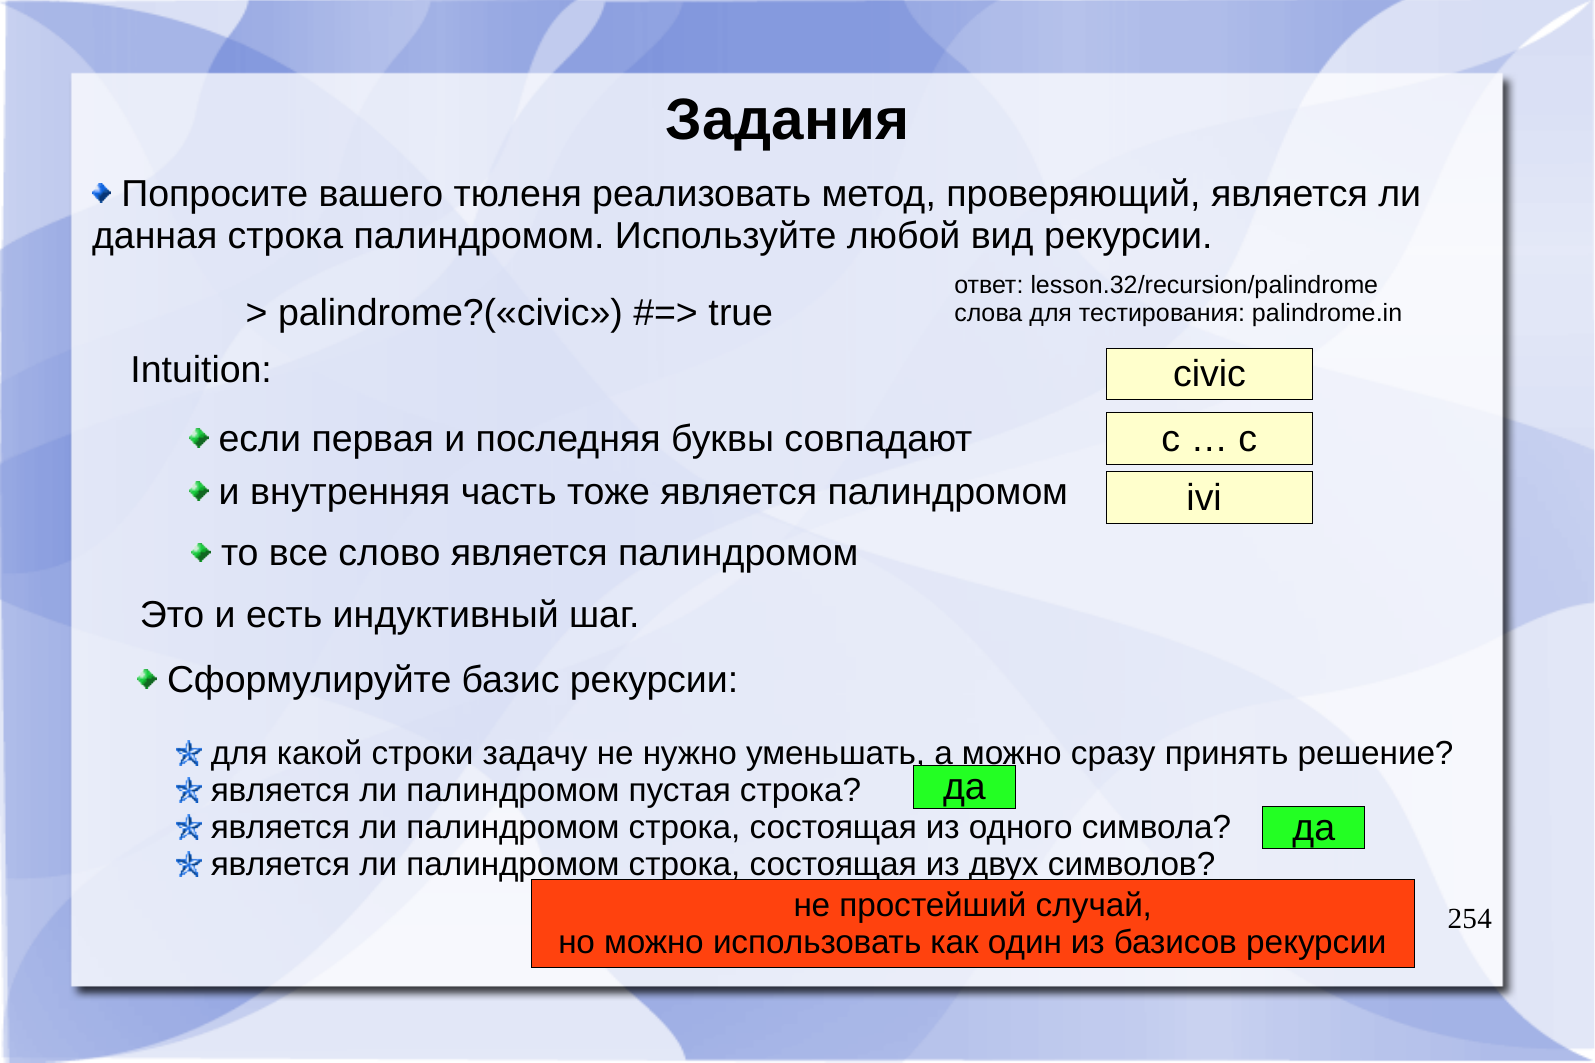

# Задания
 Попросите вашего тюленя реализовать метод, проверяющий, является ли данная строка палиндромом. Используйте любой вид рекурсии.
ответ: lesson.32/recursion/palindrome
слова для тестирования: palindrome.in
> palindrome?(«civic») #=> true
Intuition:
civic
 если первая и последняя буквы совпадают
c … c
 и внутренняя часть тоже является палиндромом
ivi
 то все слово является палиндромом
Это и есть индуктивный шаг.
 Сформулируйте базис рекурсии:
 для какой строки задачу не нужно уменьшать, а можно сразу принять решение?
 является ли палиндромом пустая строка?
 является ли палиндромом строка, состоящая из одного символа?
 является ли палиндромом строка, состоящая из двух символов?
да
да
не простейший случай,
но можно использовать как один из базисов рекурсии
254